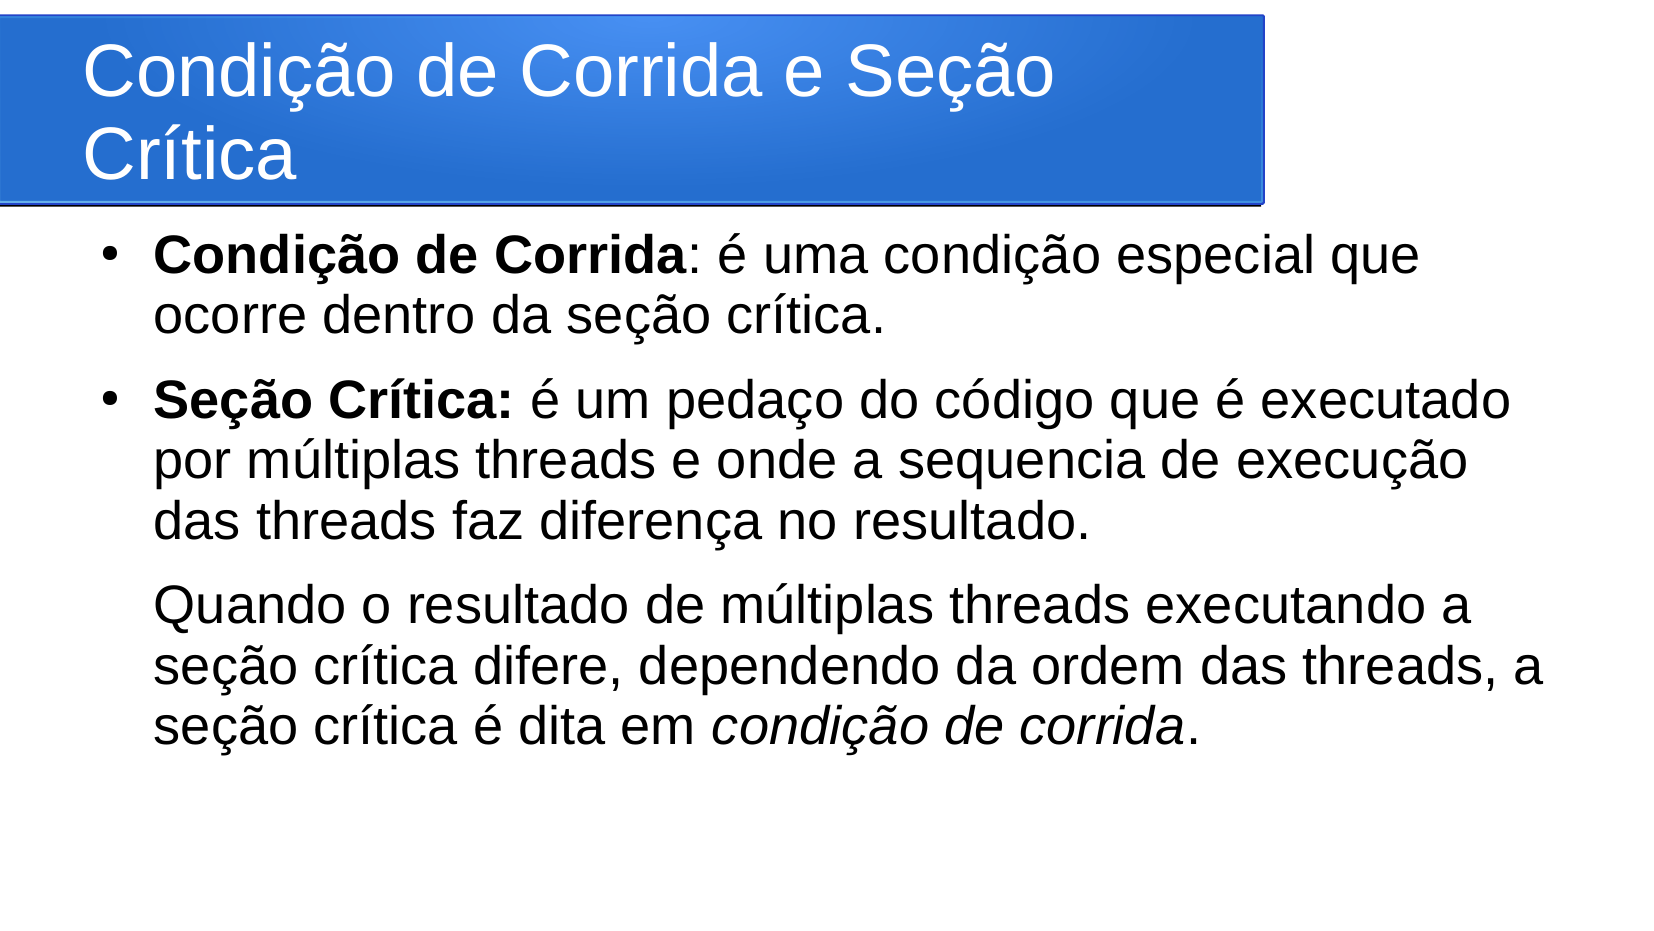

# Condição de Corrida e Seção Crítica
Condição de Corrida: é uma condição especial que ocorre dentro da seção crítica.
Seção Crítica: é um pedaço do código que é executado por múltiplas threads e onde a sequencia de execução das threads faz diferença no resultado.
Quando o resultado de múltiplas threads executando a seção crítica difere, dependendo da ordem das threads, a seção crítica é dita em condição de corrida.